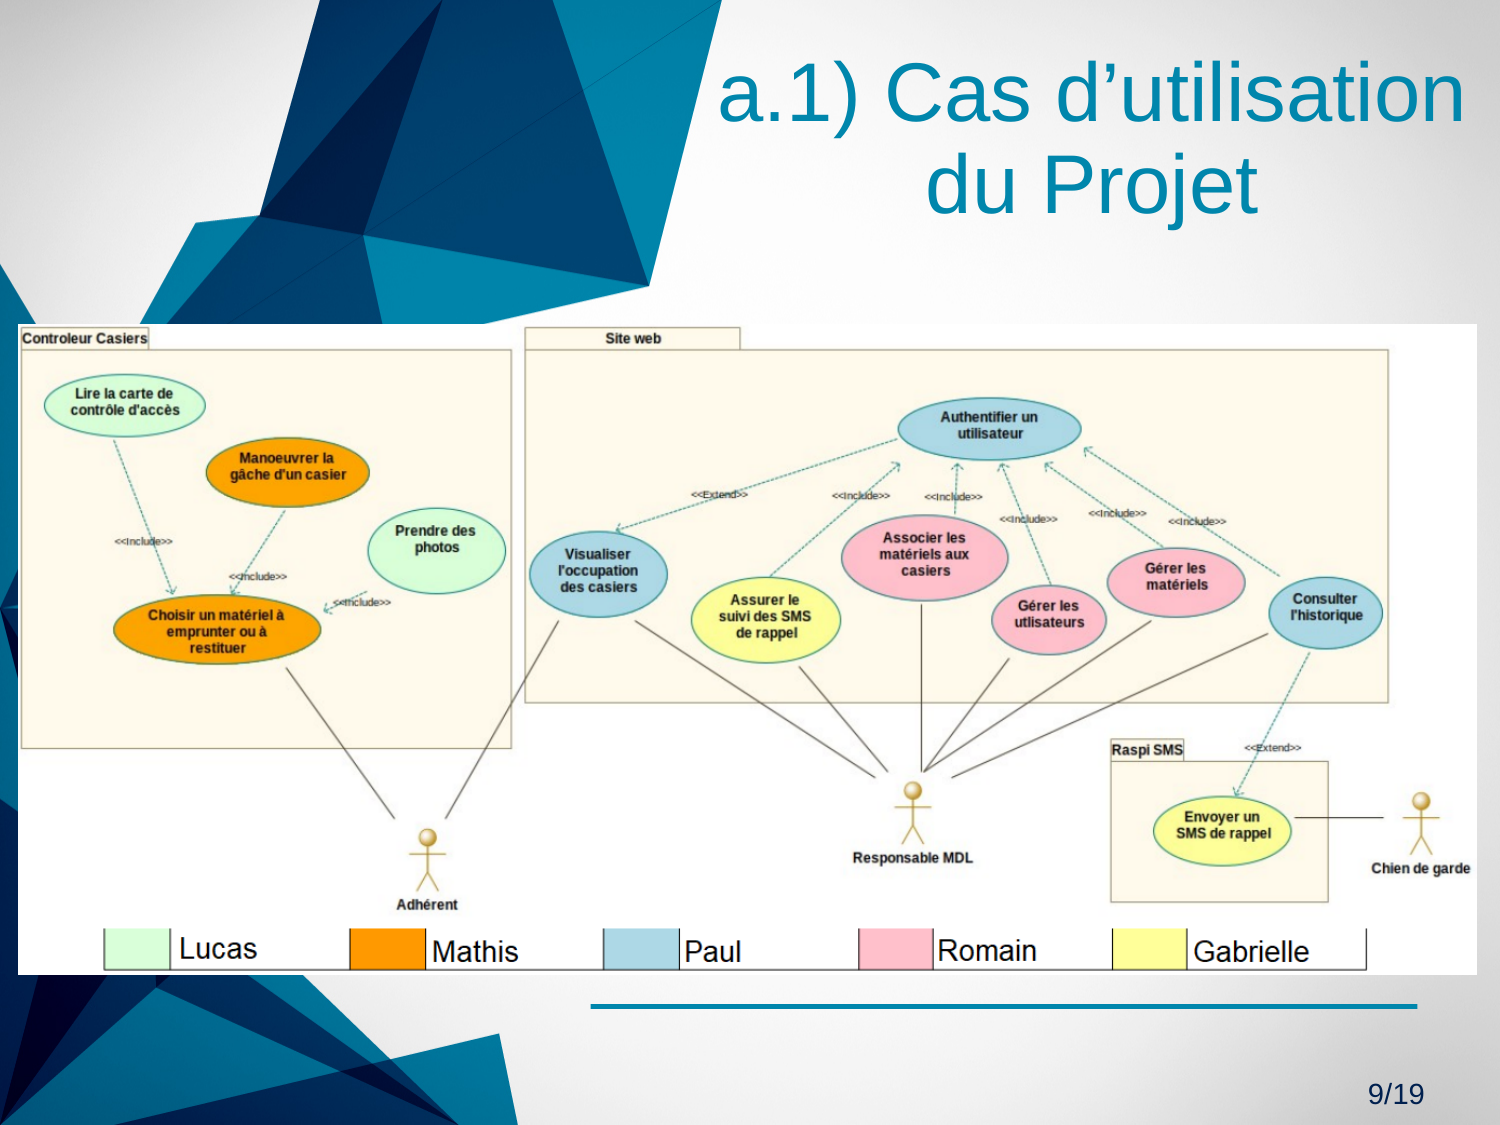

# a.1) Cas d’utilisation du Projet
9